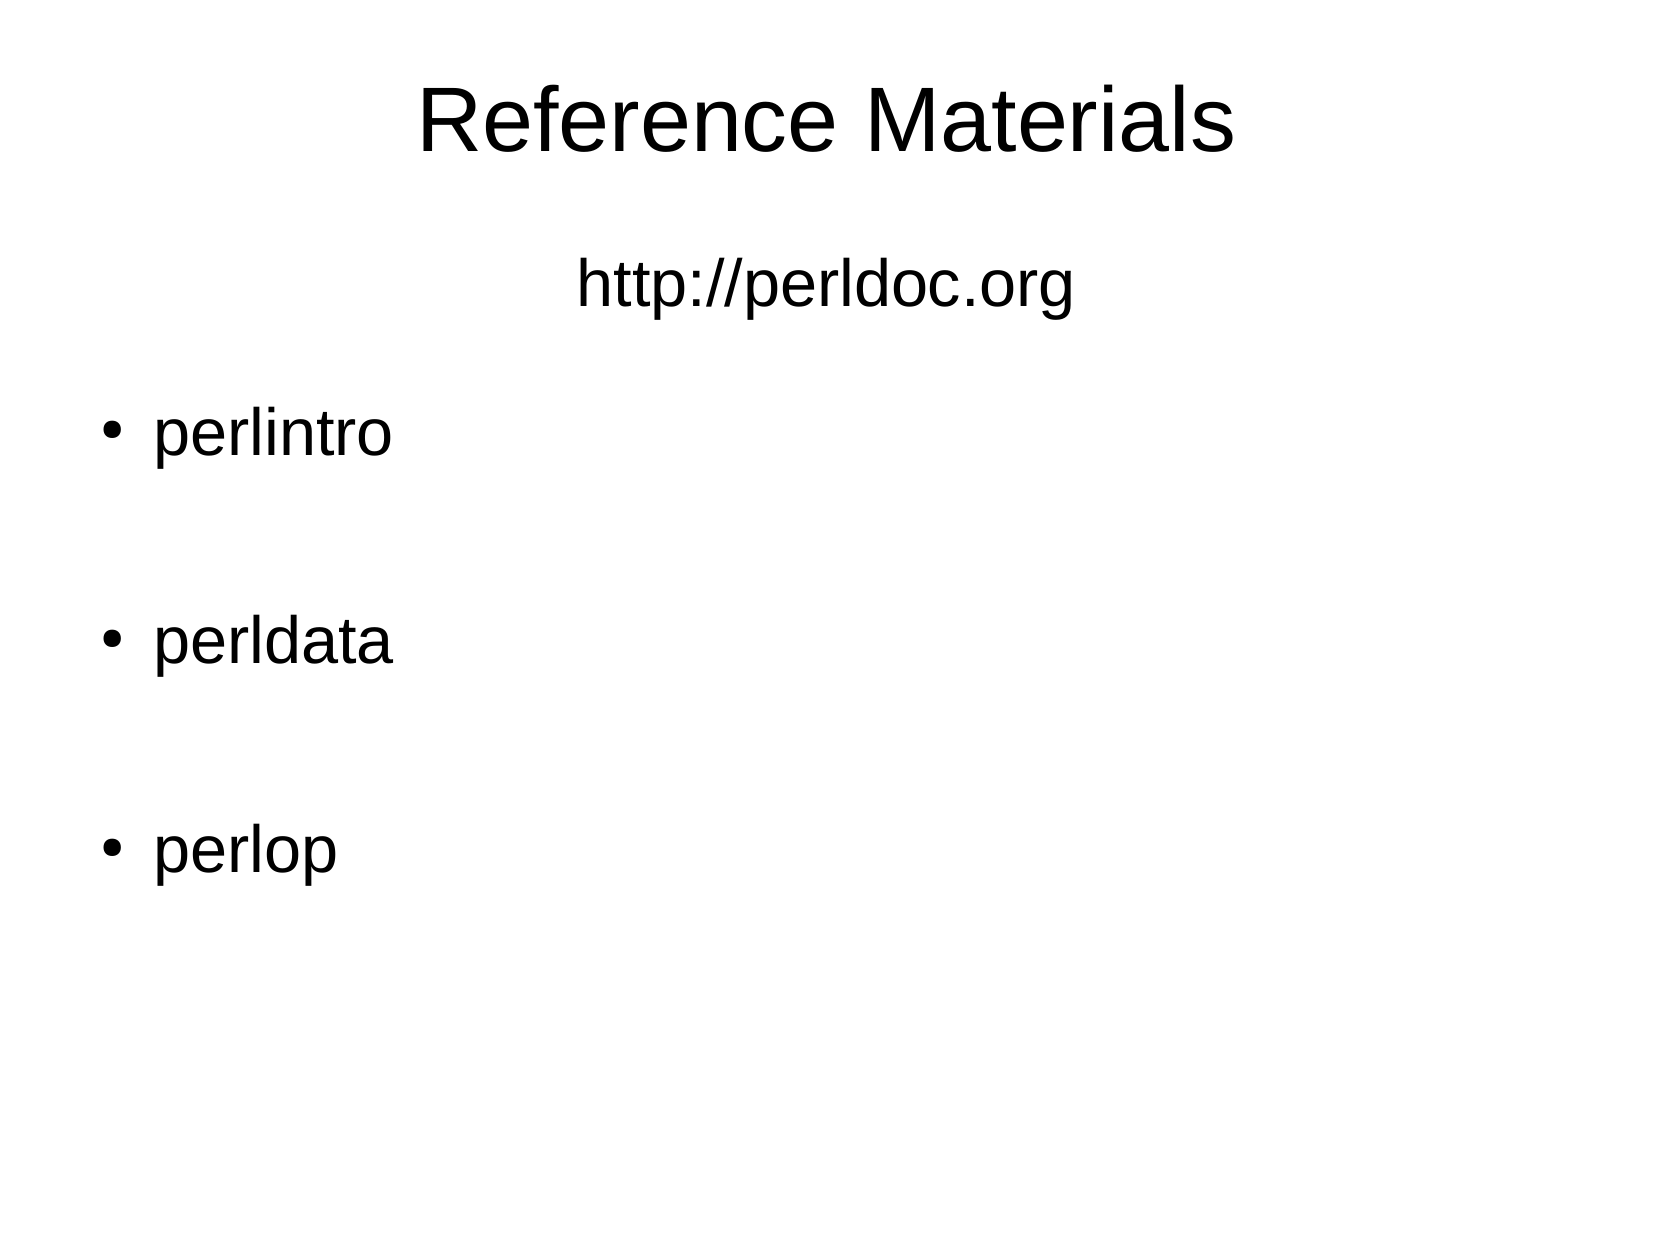

# Reference Materials http://perldoc.org
perlintro
perldata
perlop